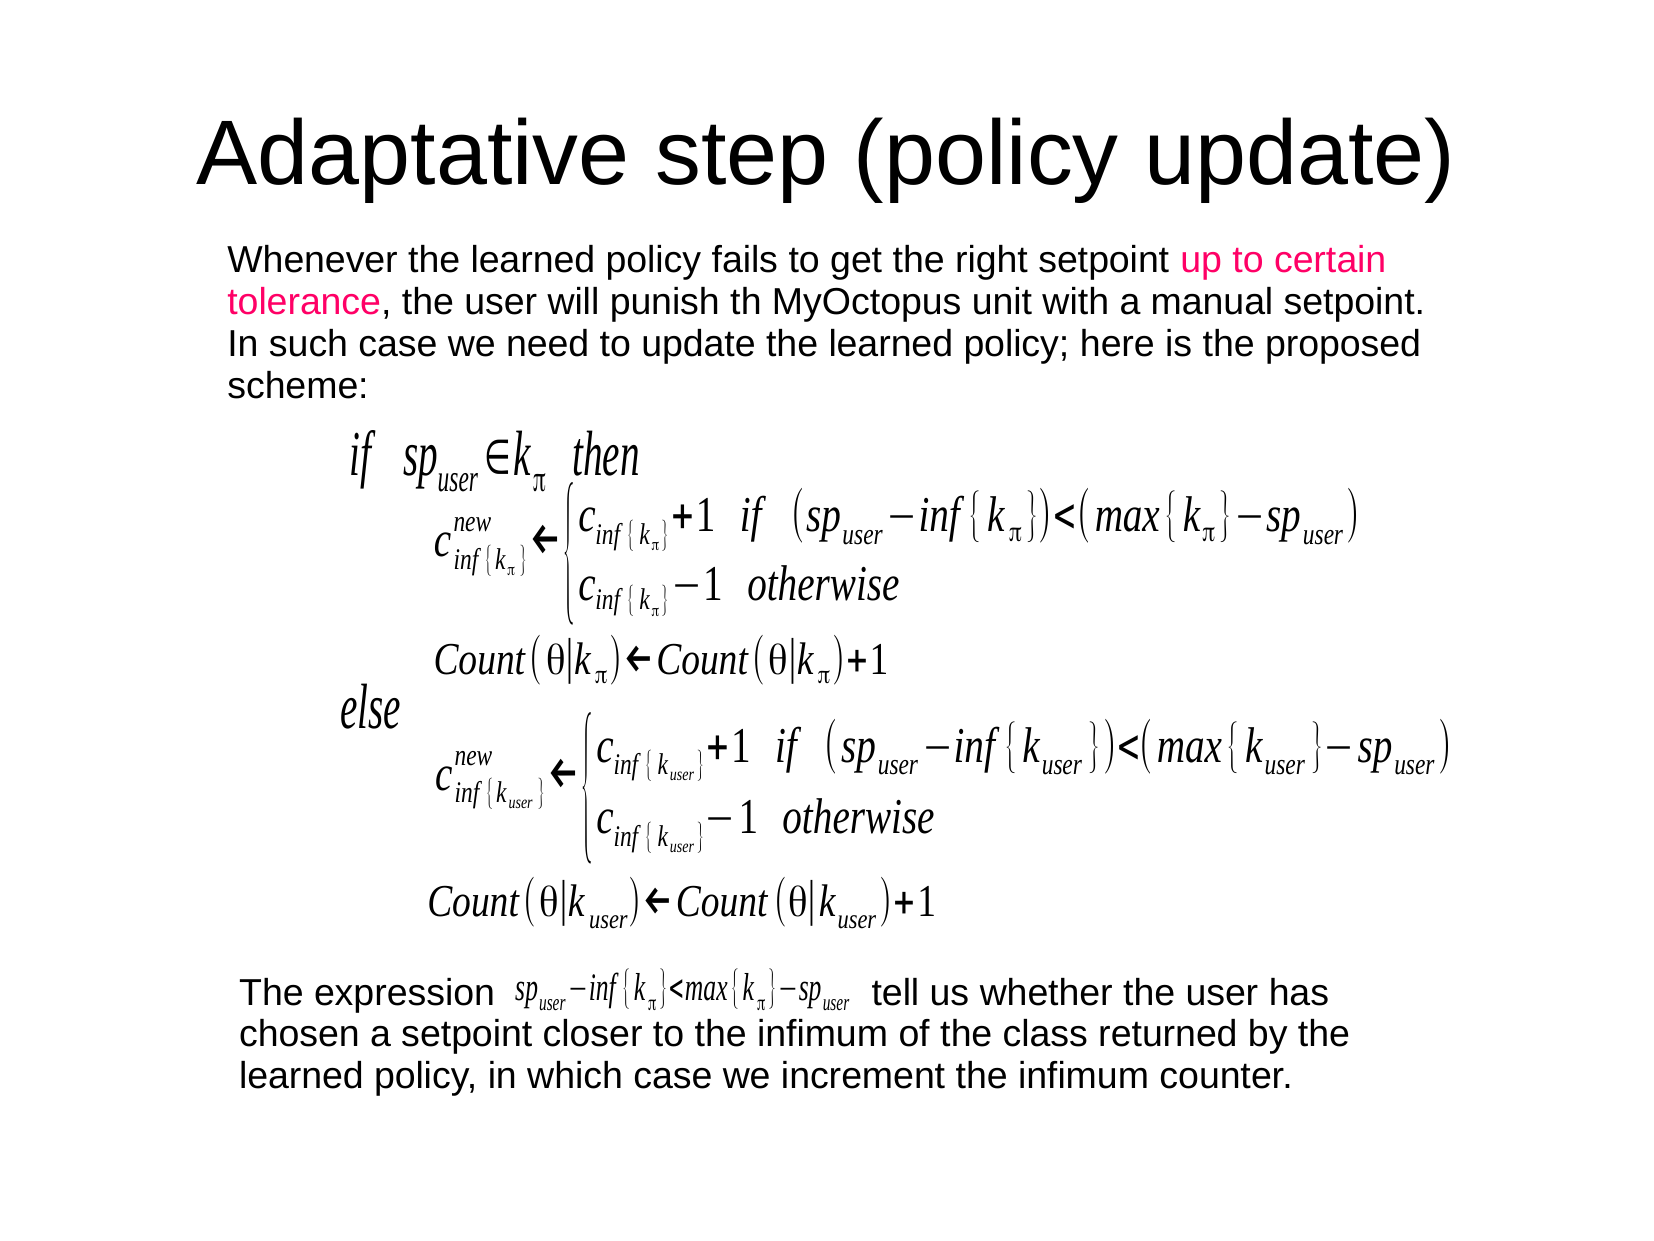

# Adaptative step (policy update)
Whenever the learned policy fails to get the right setpoint up to certain tolerance, the user will punish th MyOctopus unit with a manual setpoint. In such case we need to update the learned policy; here is the proposed scheme:
The expression tell us whether the user has chosen a setpoint closer to the infimum of the class returned by the learned policy, in which case we increment the infimum counter.